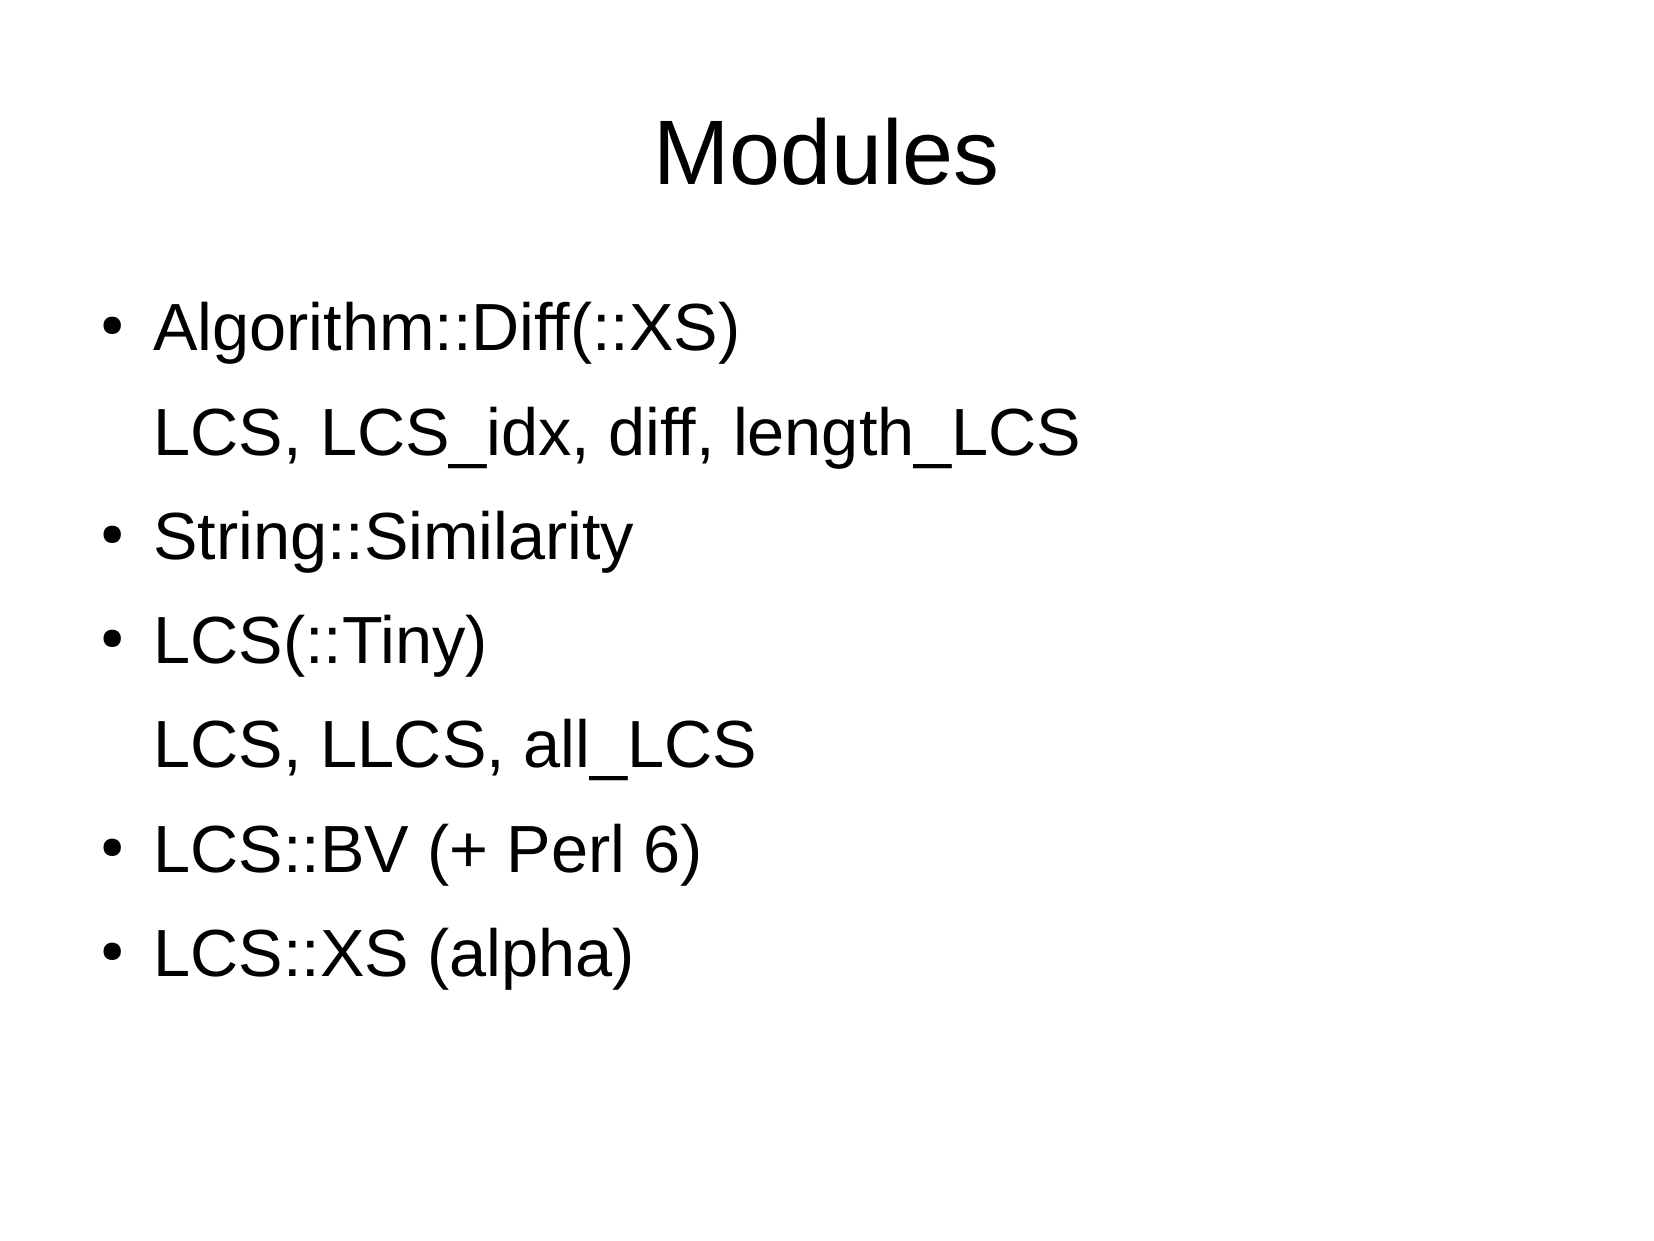

# Modules
Algorithm::Diff(::XS)
LCS, LCS_idx, diff, length_LCS
String::Similarity
LCS(::Tiny)
LCS, LLCS, all_LCS
LCS::BV (+ Perl 6)
LCS::XS (alpha)